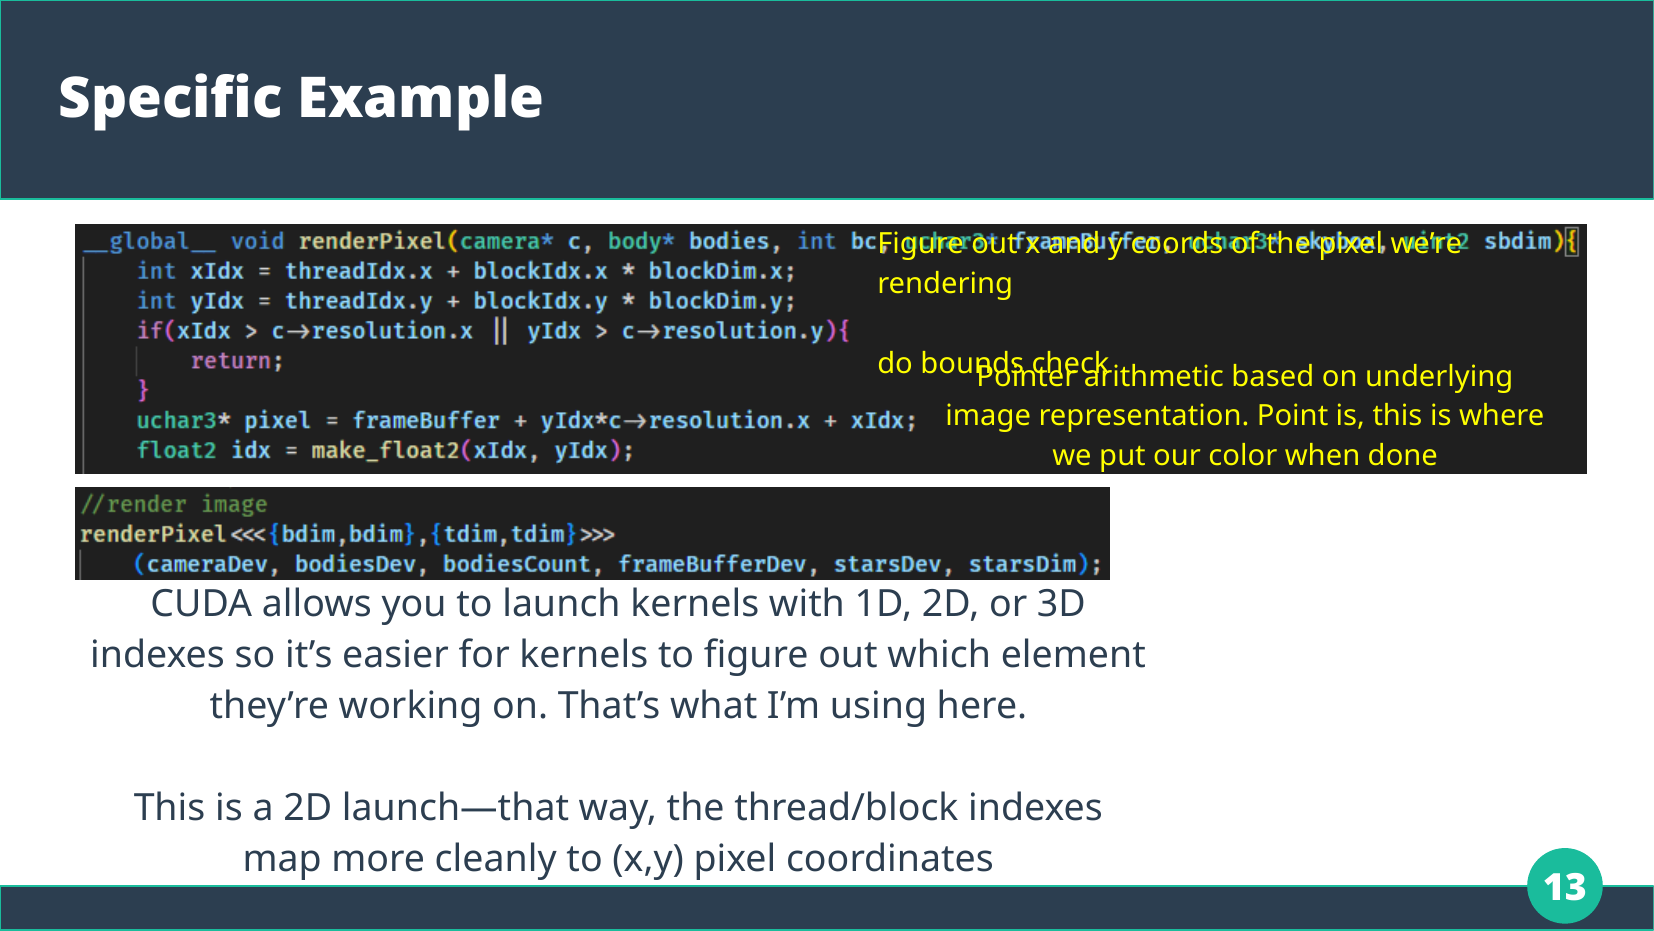

# Specific Example
Figure out x and y coords of the pixel we’re rendering
do bounds check
Pointer arithmetic based on underlying image representation. Point is, this is where we put our color when done
CUDA allows you to launch kernels with 1D, 2D, or 3D indexes so it’s easier for kernels to figure out which element they’re working on. That’s what I’m using here.
This is a 2D launch—that way, the thread/block indexes map more cleanly to (x,y) pixel coordinates
13